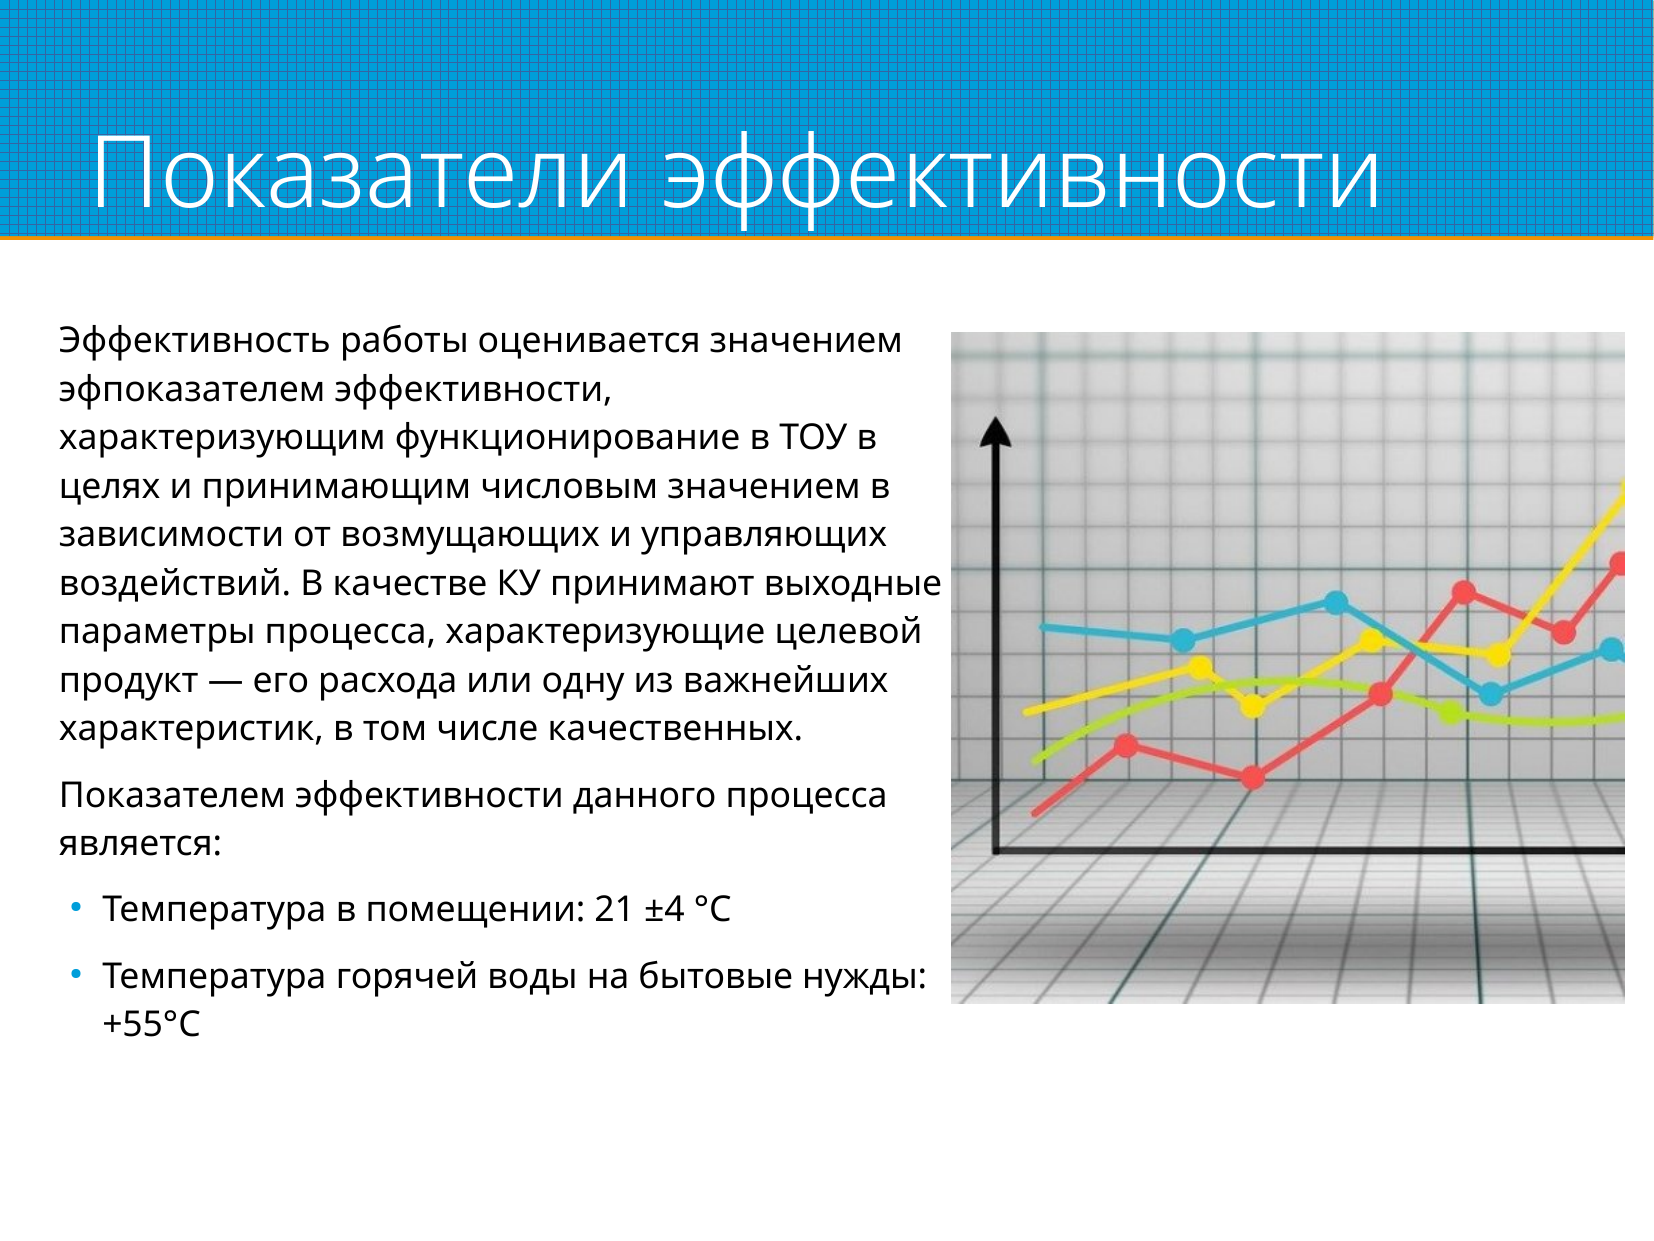

# Показатели эффективности
Эффективность работы оценивается значением 	эфпоказателем эффективности, характеризующим функционирование в ТОУ в целях и принимающим числовым значением в зависимости от возмущающих и управляющих воздействий. В качестве КУ принимают выходные параметры процесса, характеризующие целевой продукт — его расхода или одну из важнейших характеристик, в том числе качественных.
Показателем эффективности данного процесса является:
Температура в помещении: 21 ±4 °С
Температура горячей воды на бытовые нужды: +55°С